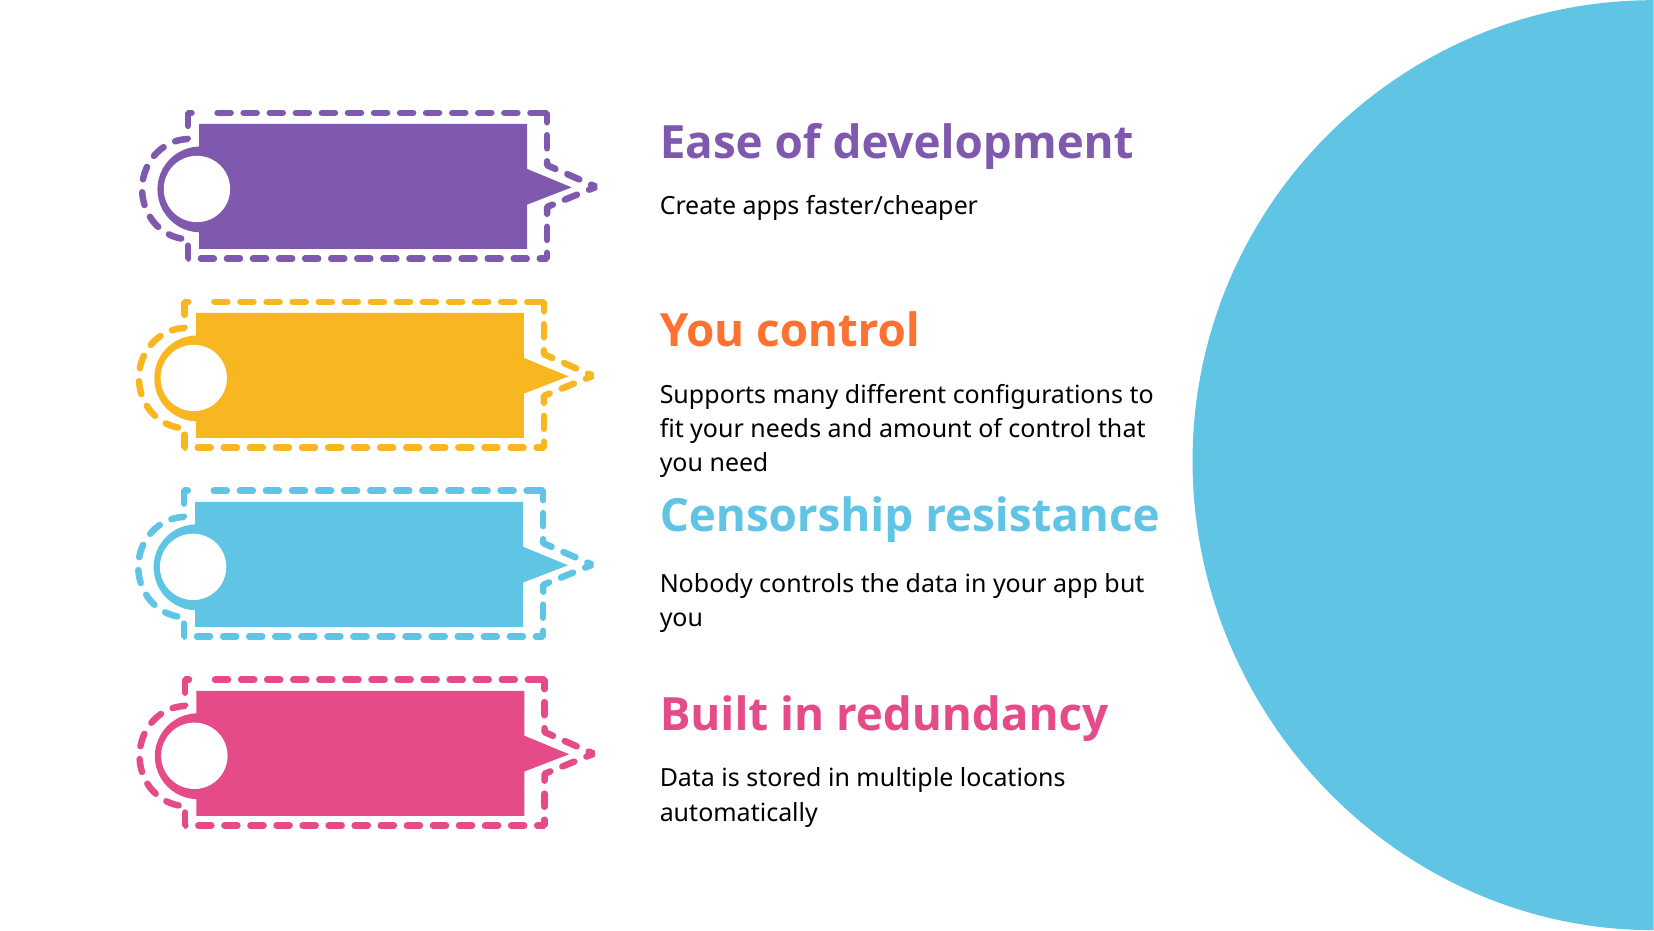

# Ease of development
Create apps faster/cheaper
You control
Supports many different configurations to fit your needs and amount of control that you need
Censorship resistance
Nobody controls the data in your app but you
Built in redundancy
Data is stored in multiple locations automatically